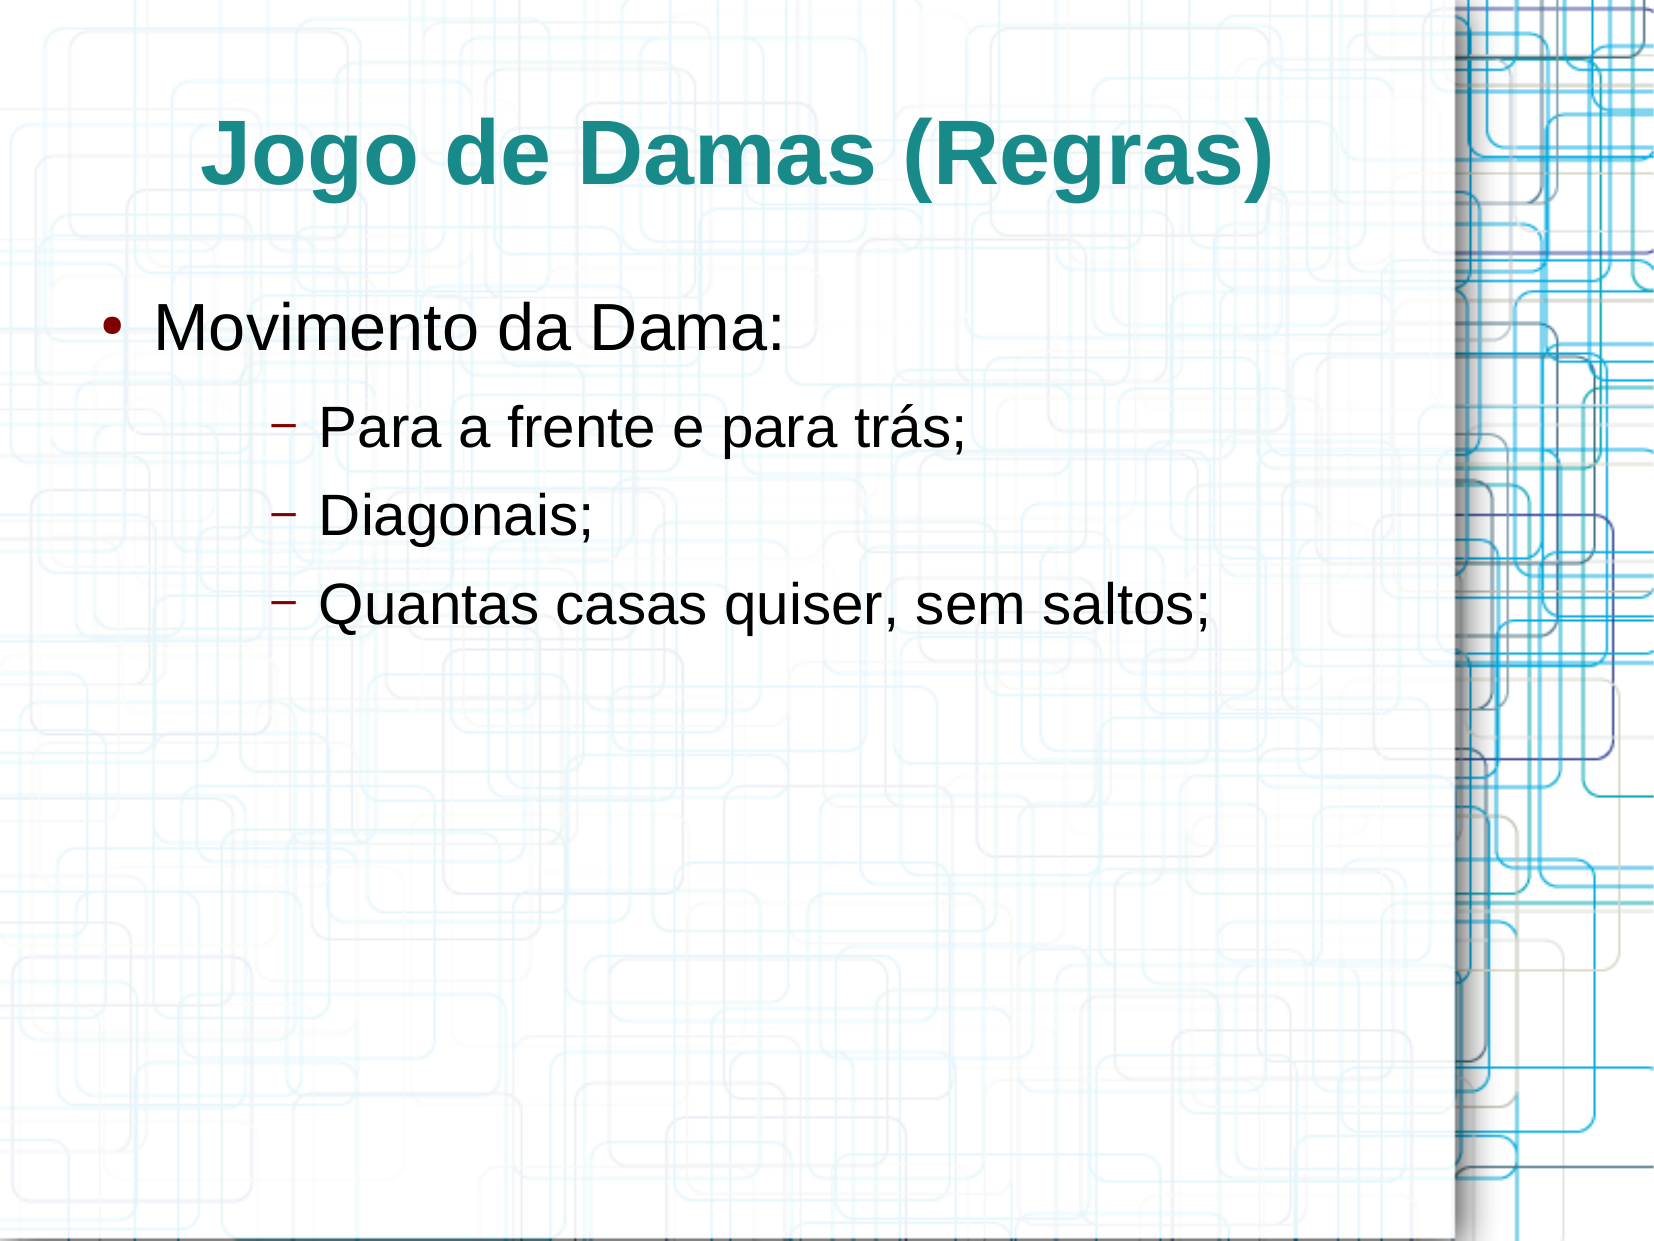

# Jogo de Damas (Regras)
Movimento da Dama:
Para a frente e para trás;
Diagonais;
Quantas casas quiser, sem saltos;